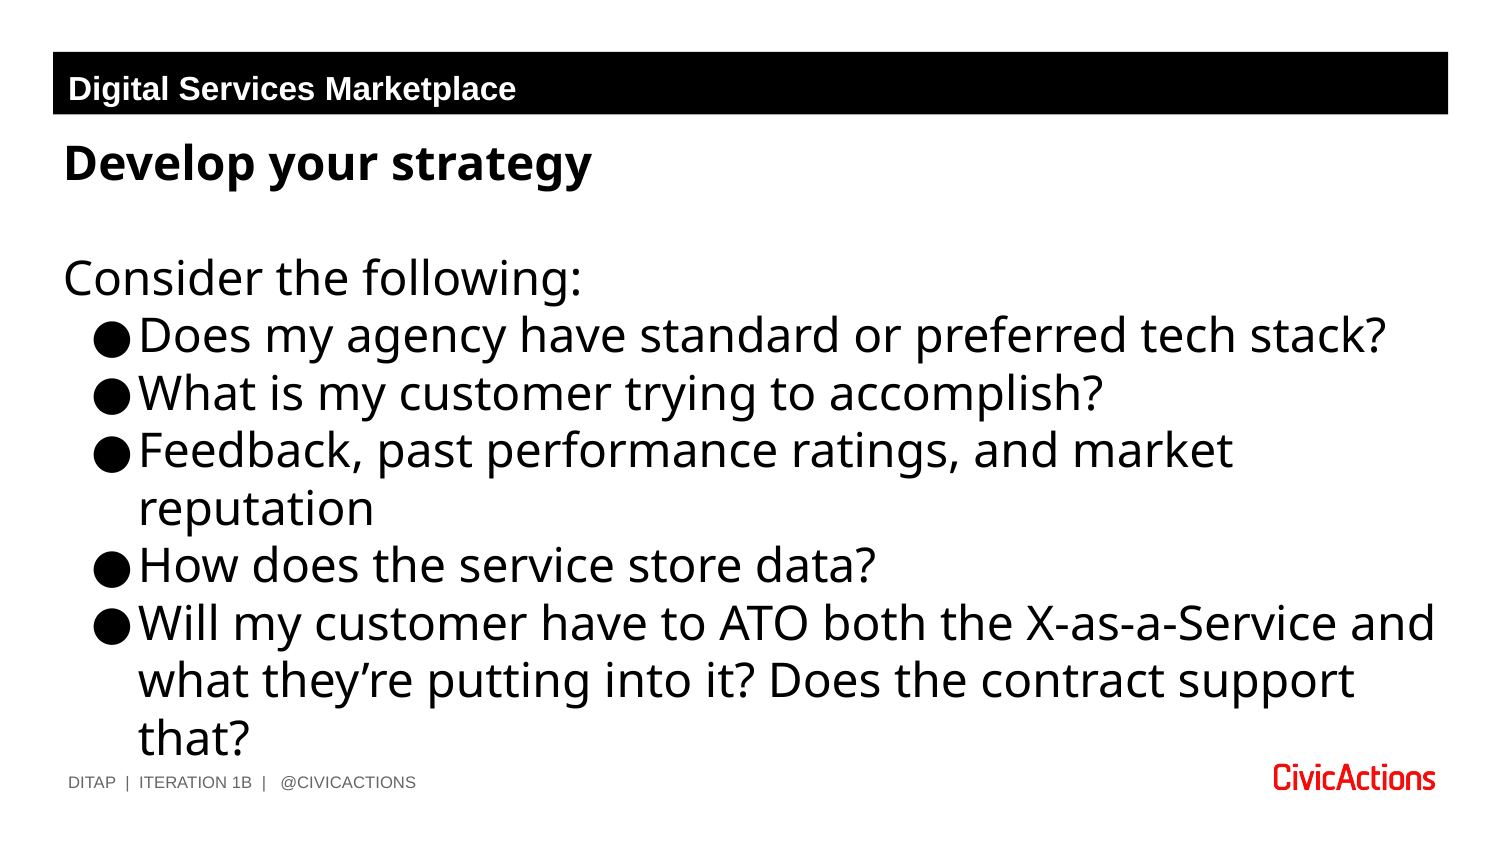

Digital Services Marketplace
Develop your strategy
Consider the following:
Does my agency have standard or preferred tech stack?
What is my customer trying to accomplish?
Feedback, past performance ratings, and market reputation
How does the service store data?
Will my customer have to ATO both the X-as-a-Service and what they’re putting into it? Does the contract support that?